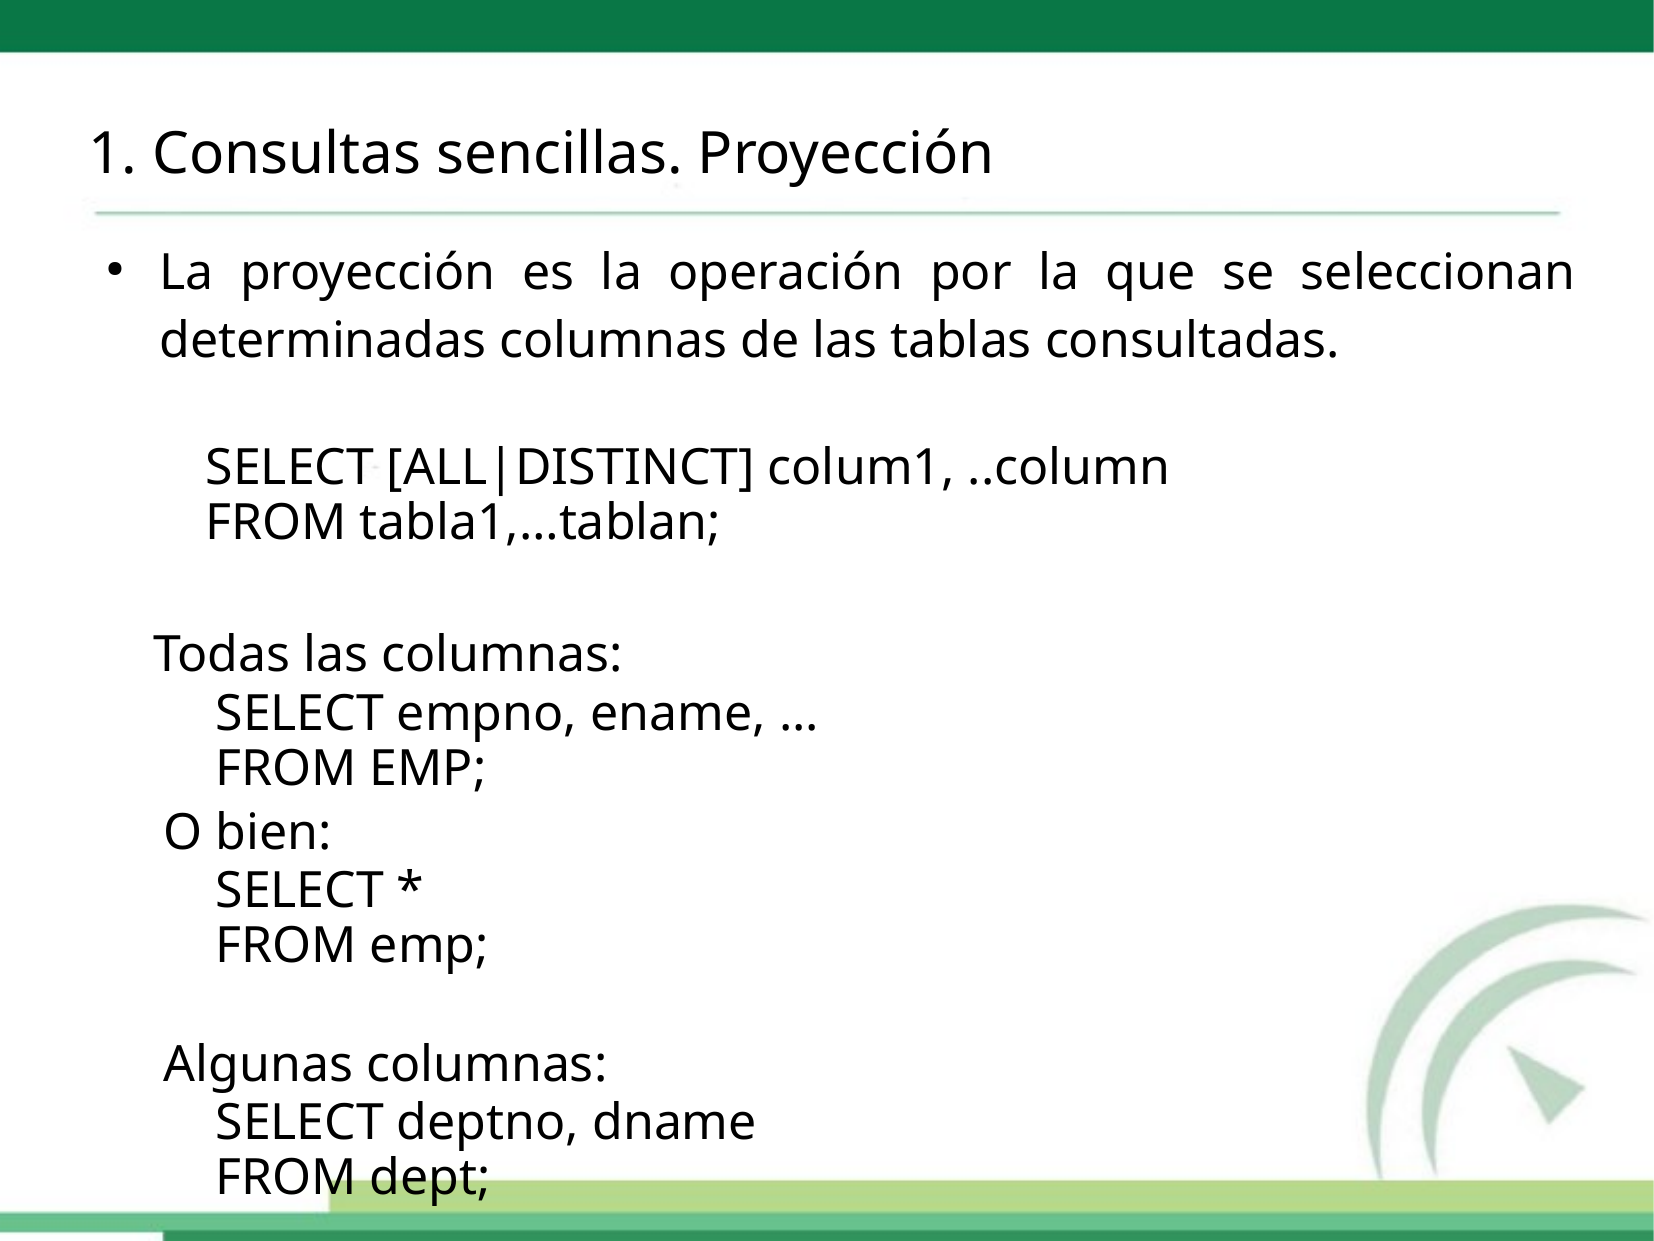

# 1. Consultas sencillas. Proyección
La proyección es la operación por la que se seleccionan determinadas columnas de las tablas consultadas.
 SELECT [ALL|DISTINCT] colum1, ..column
 FROM tabla1,…tablan;
 Todas las columnas:
 SELECT empno, ename, ...
 FROM EMP;
O bien:
 SELECT *
 FROM emp;
Algunas columnas:
 SELECT deptno, dname
 FROM dept;